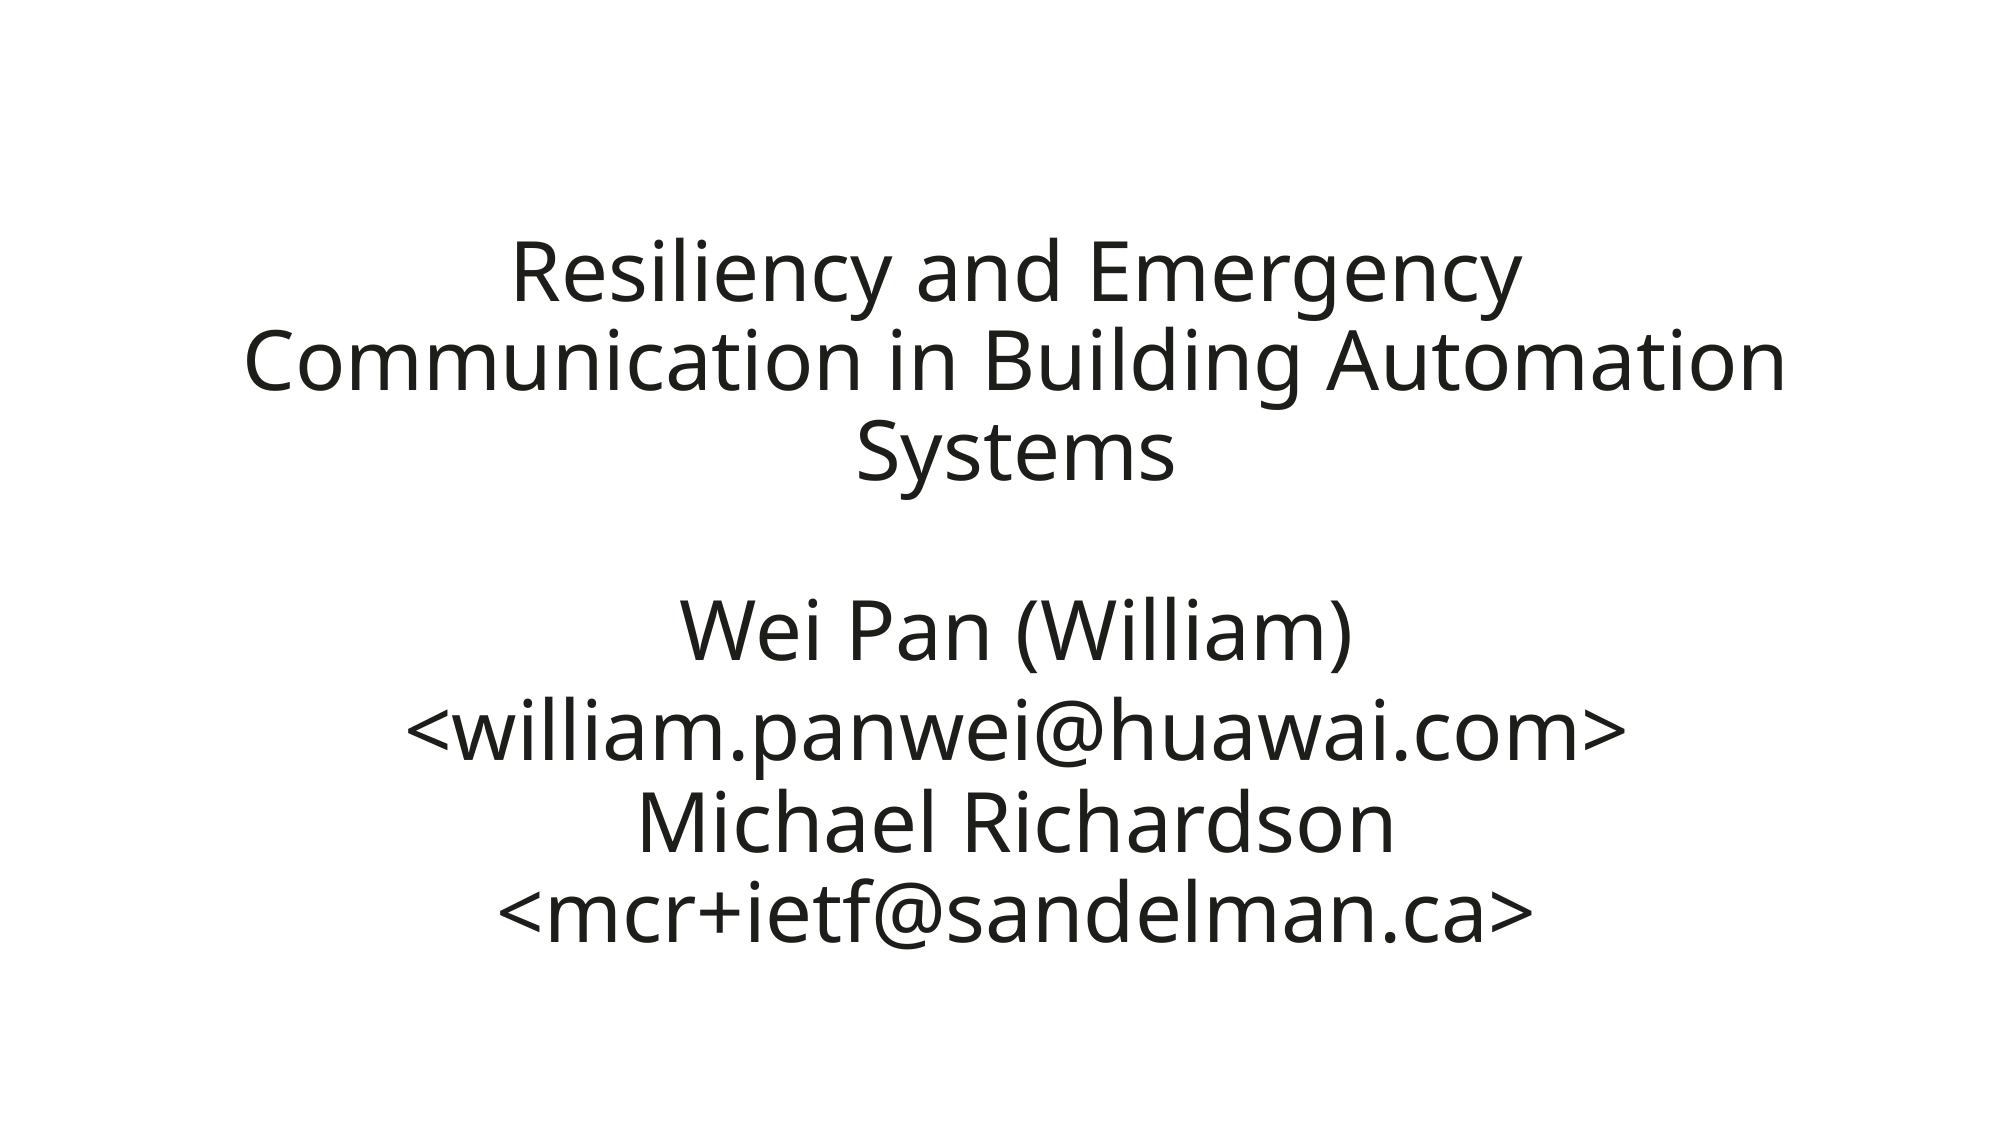

Resiliency and Emergency Communication in Building Automation Systems
Wei Pan (William)
<william.panwei@huawai.com>
Michael Richardson <mcr+ietf@sandelman.ca>